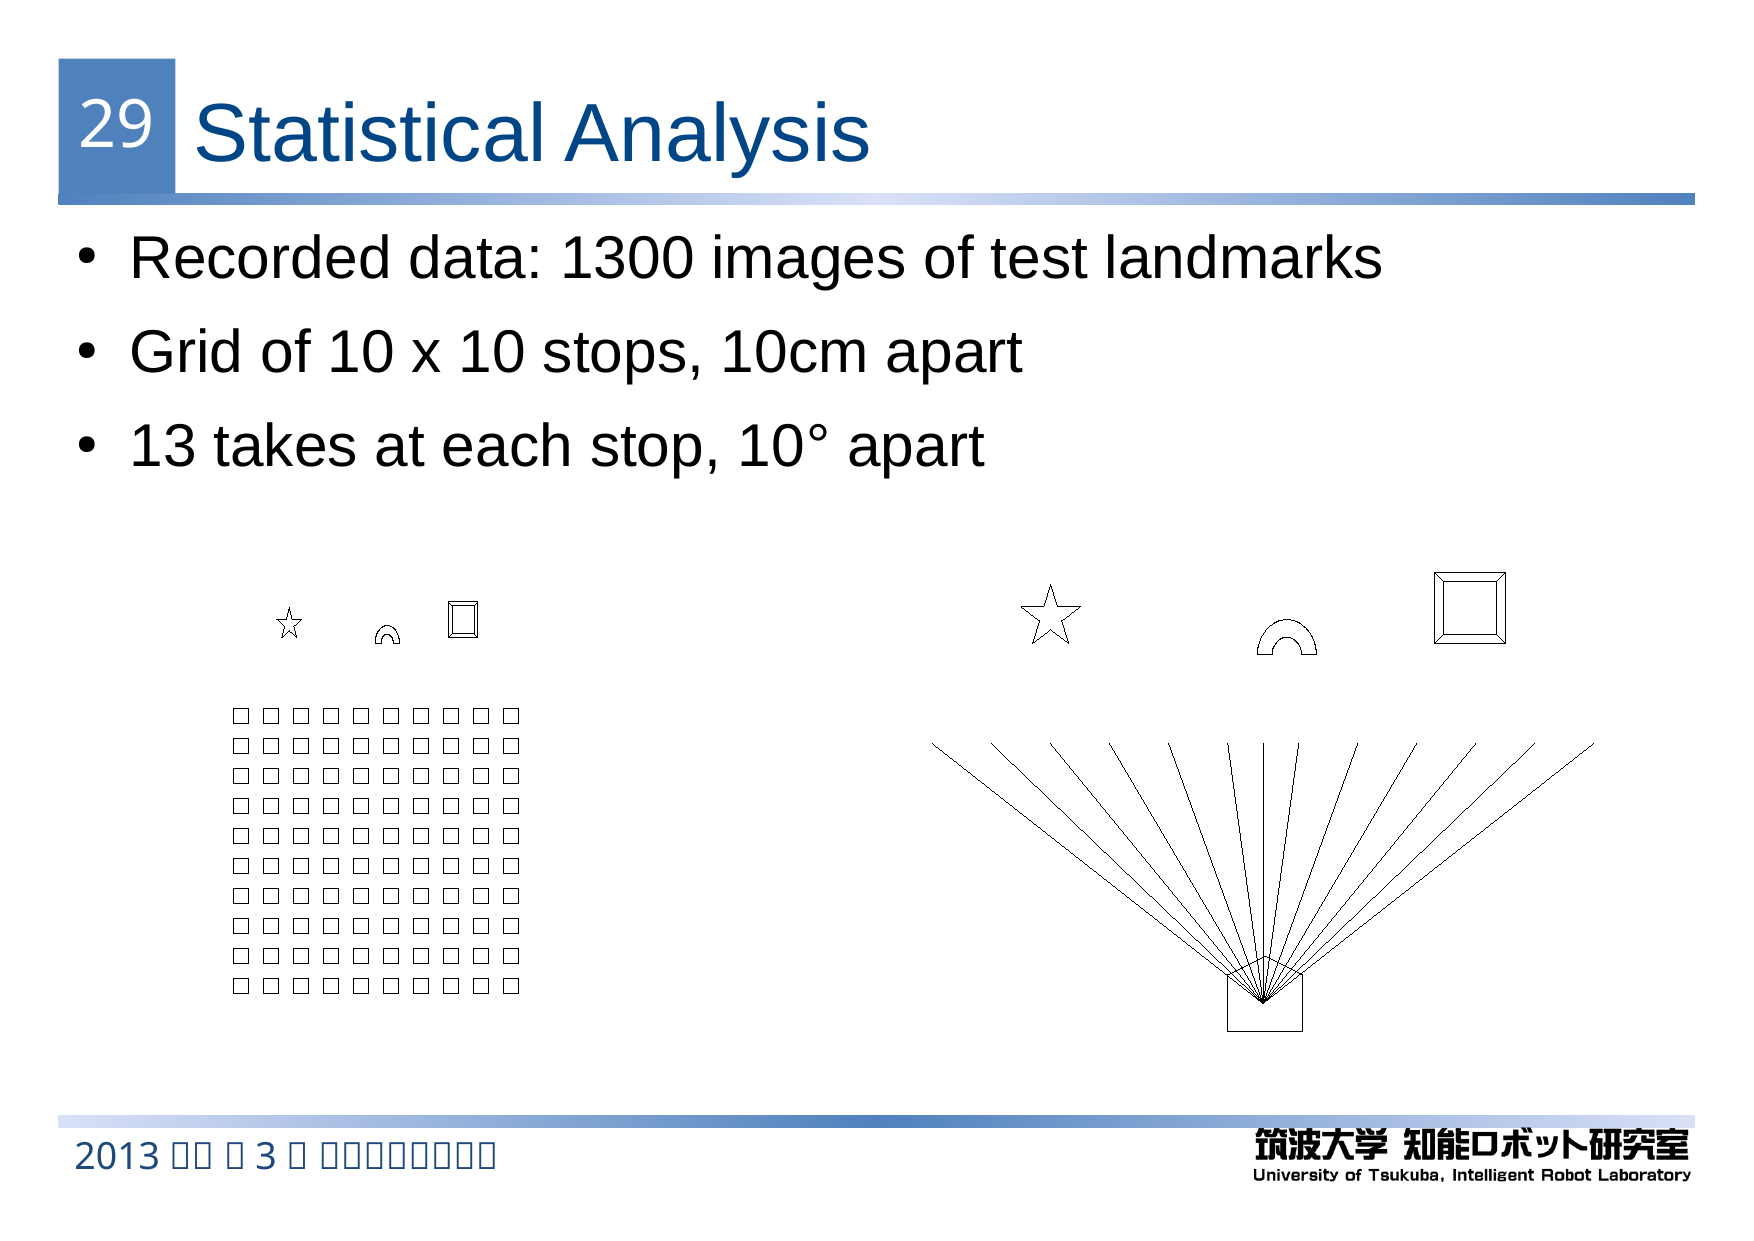

# Statistical Analysis
Recorded data: 1300 images of test landmarks
Grid of 10 x 10 stops, 10cm apart
13 takes at each stop, 10° apart